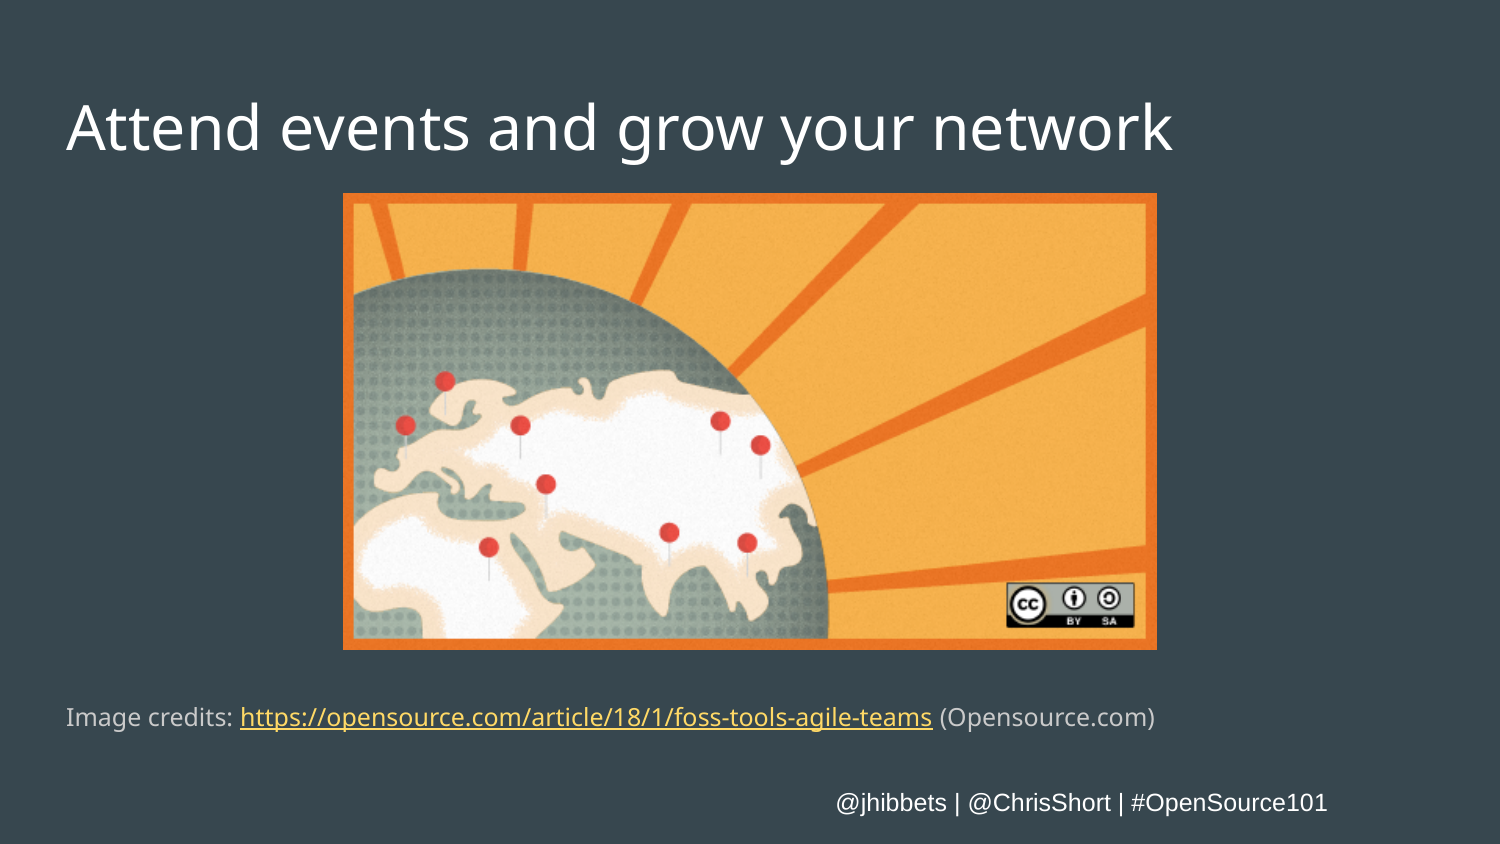

# Attend events and grow your network
Image credits: https://opensource.com/article/18/1/foss-tools-agile-teams (Opensource.com)